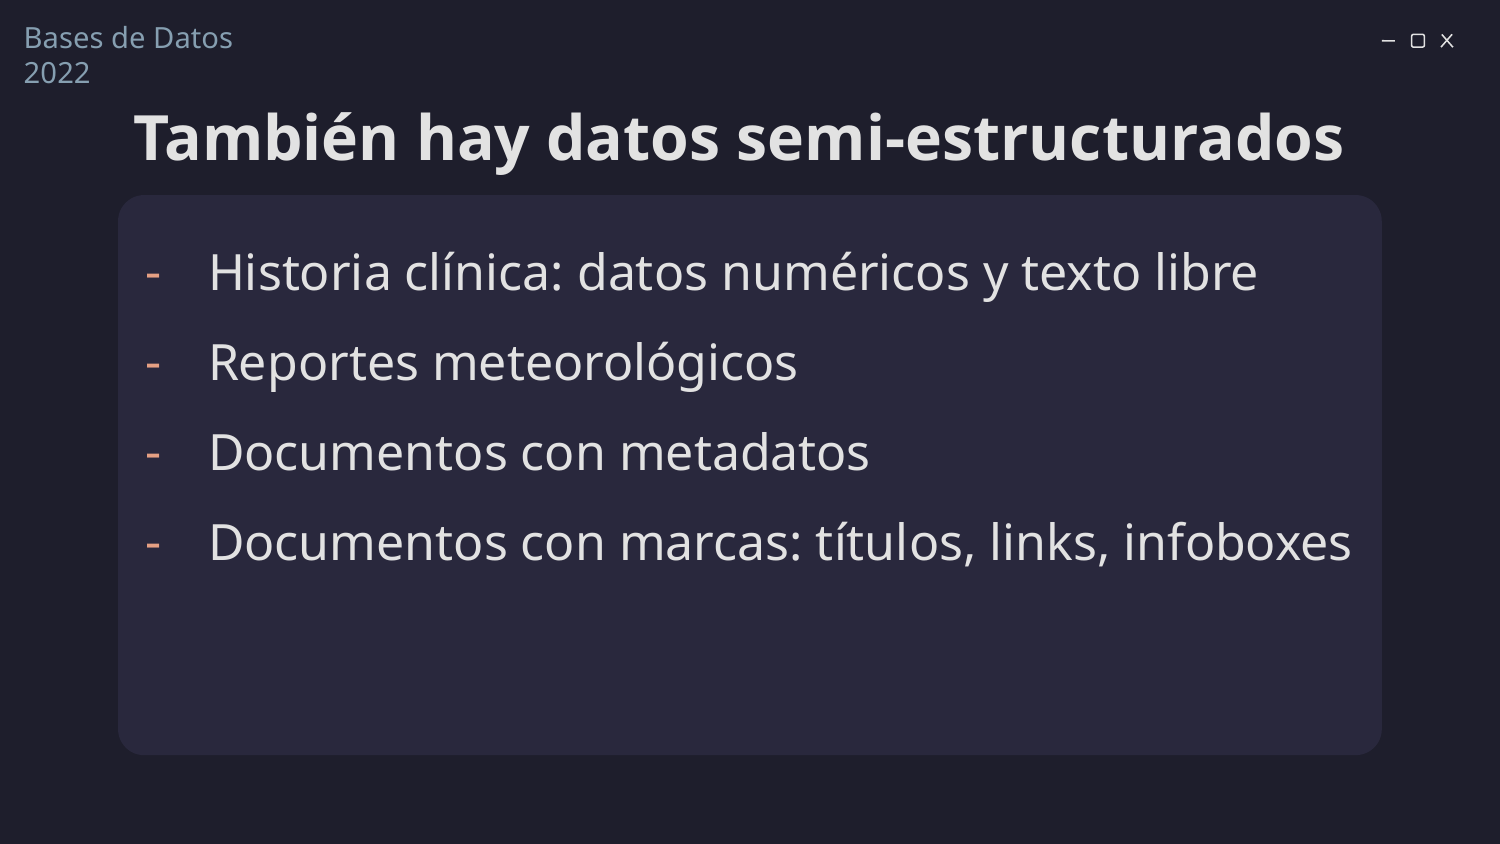

# También hay datos semi-estructurados
Historia clínica: datos numéricos y texto libre
Reportes meteorológicos
Documentos con metadatos
Documentos con marcas: títulos, links, infoboxes